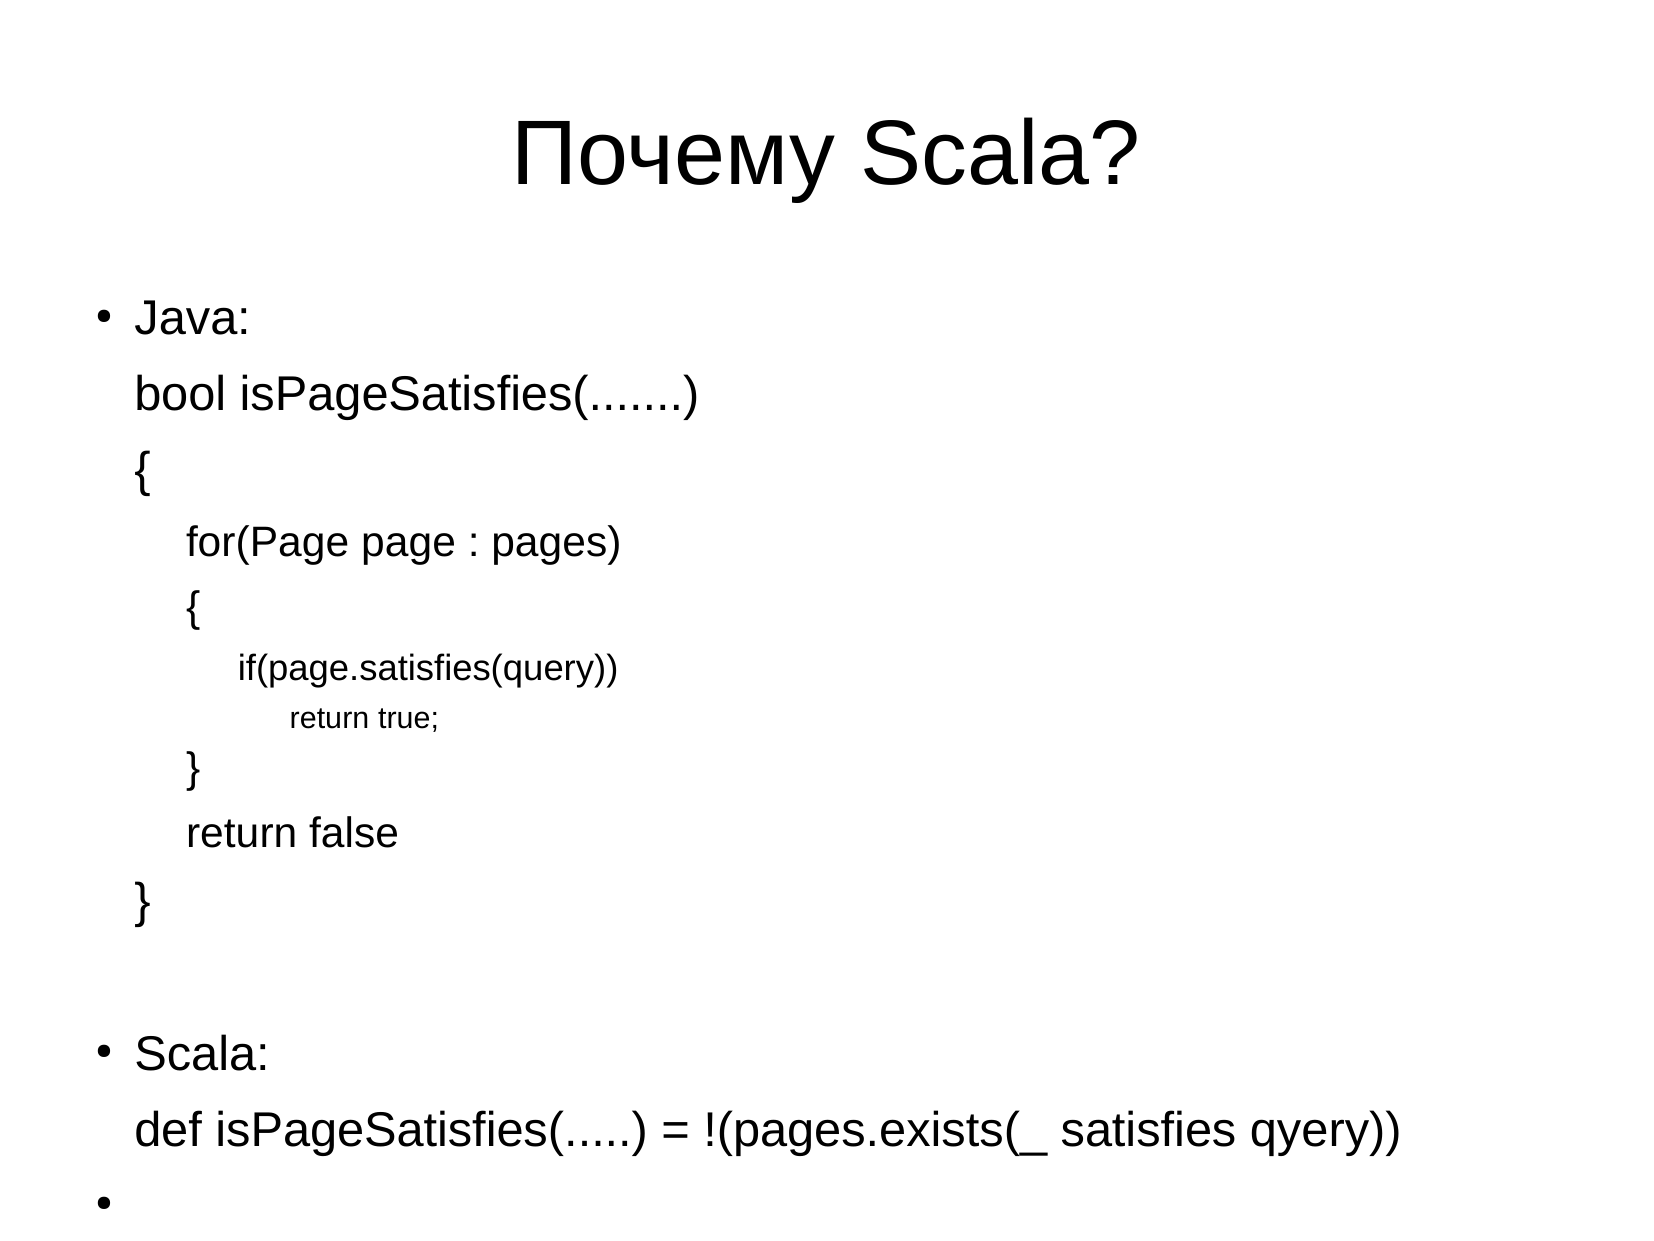

# Почему Scala?
Java:
bool isPageSatisfies(.......)
{
for(Page page : pages)
{
if(page.satisfies(query))
return true;
}
return false
}
Scala:
def isPageSatisfies(.....) = !(pages.exists(_ satisfies qyery))